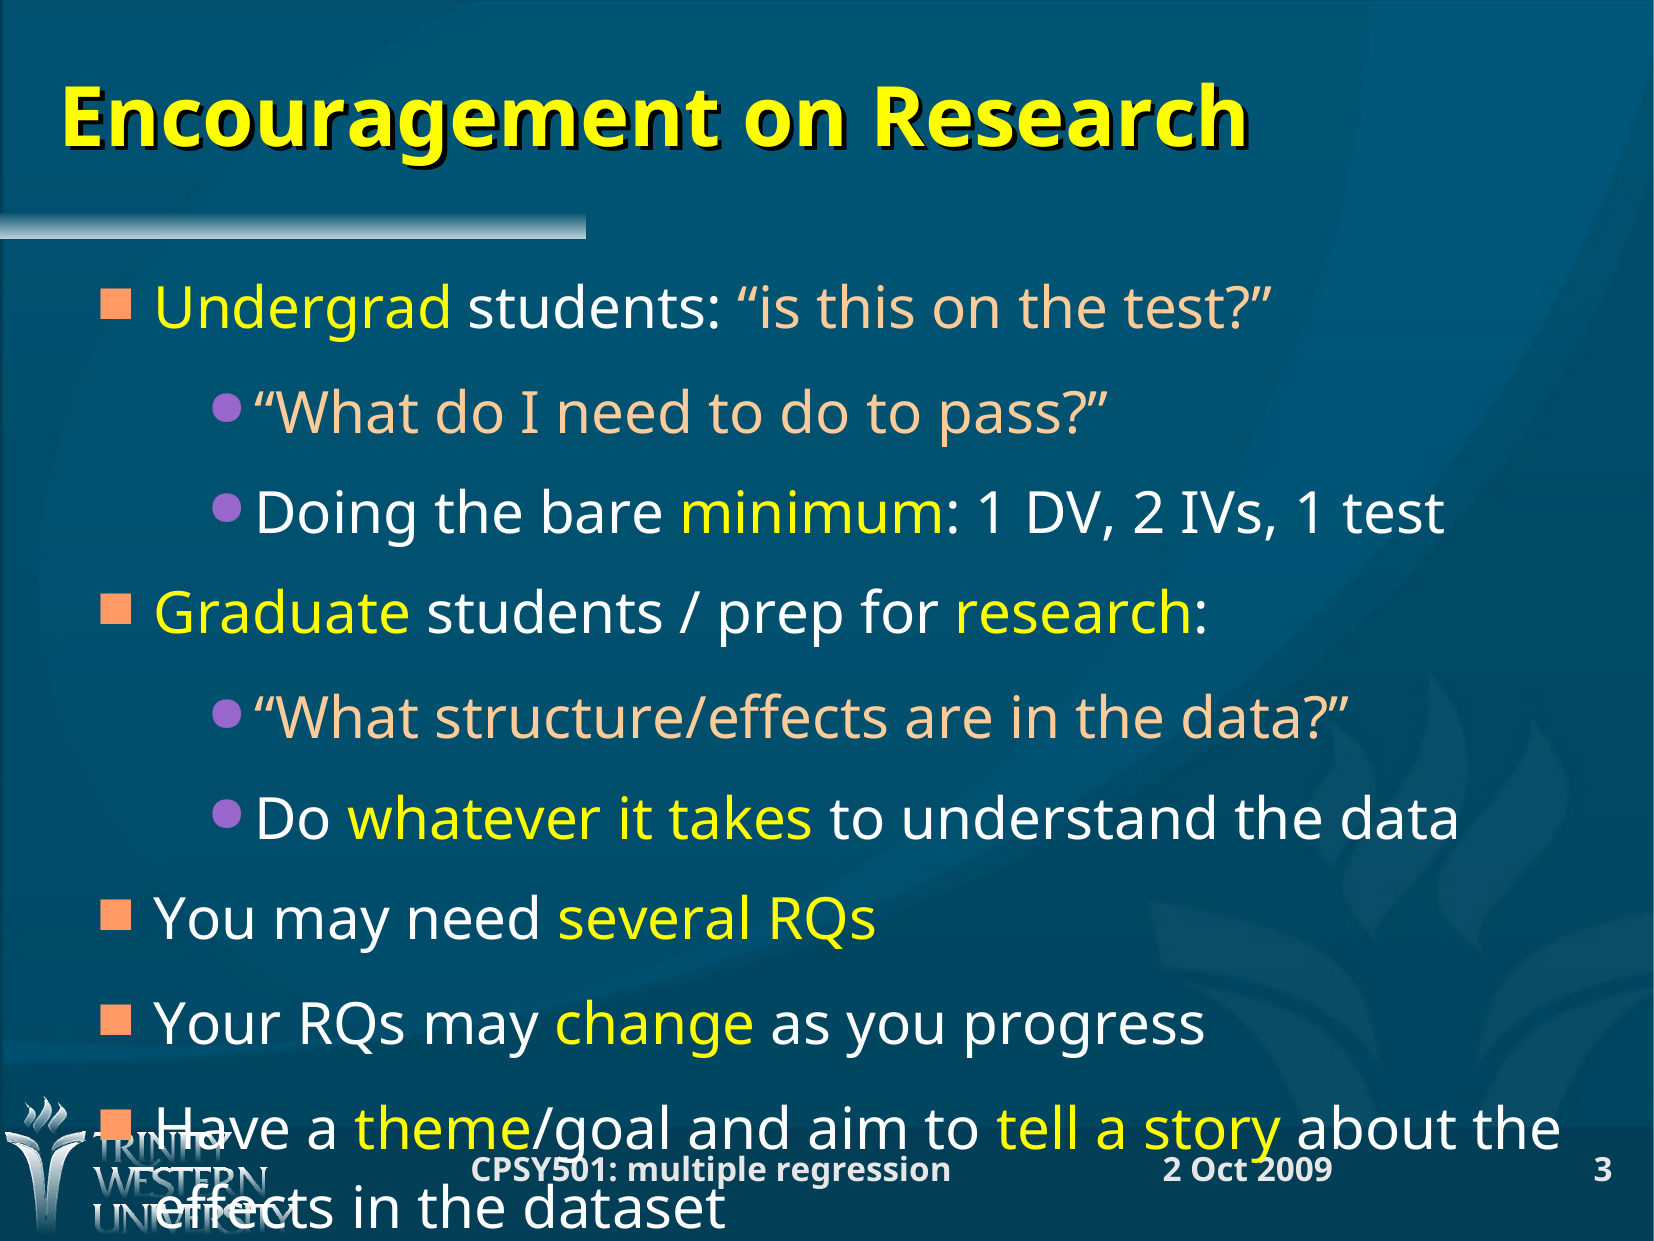

# Encouragement on Research
Undergrad students: “is this on the test?”
“What do I need to do to pass?”
Doing the bare minimum: 1 DV, 2 IVs, 1 test
Graduate students / prep for research:
“What structure/effects are in the data?”
Do whatever it takes to understand the data
You may need several RQs
Your RQs may change as you progress
Have a theme/goal and aim to tell a story about the effects in the dataset
CPSY501: multiple regression
2 Oct 2009
3